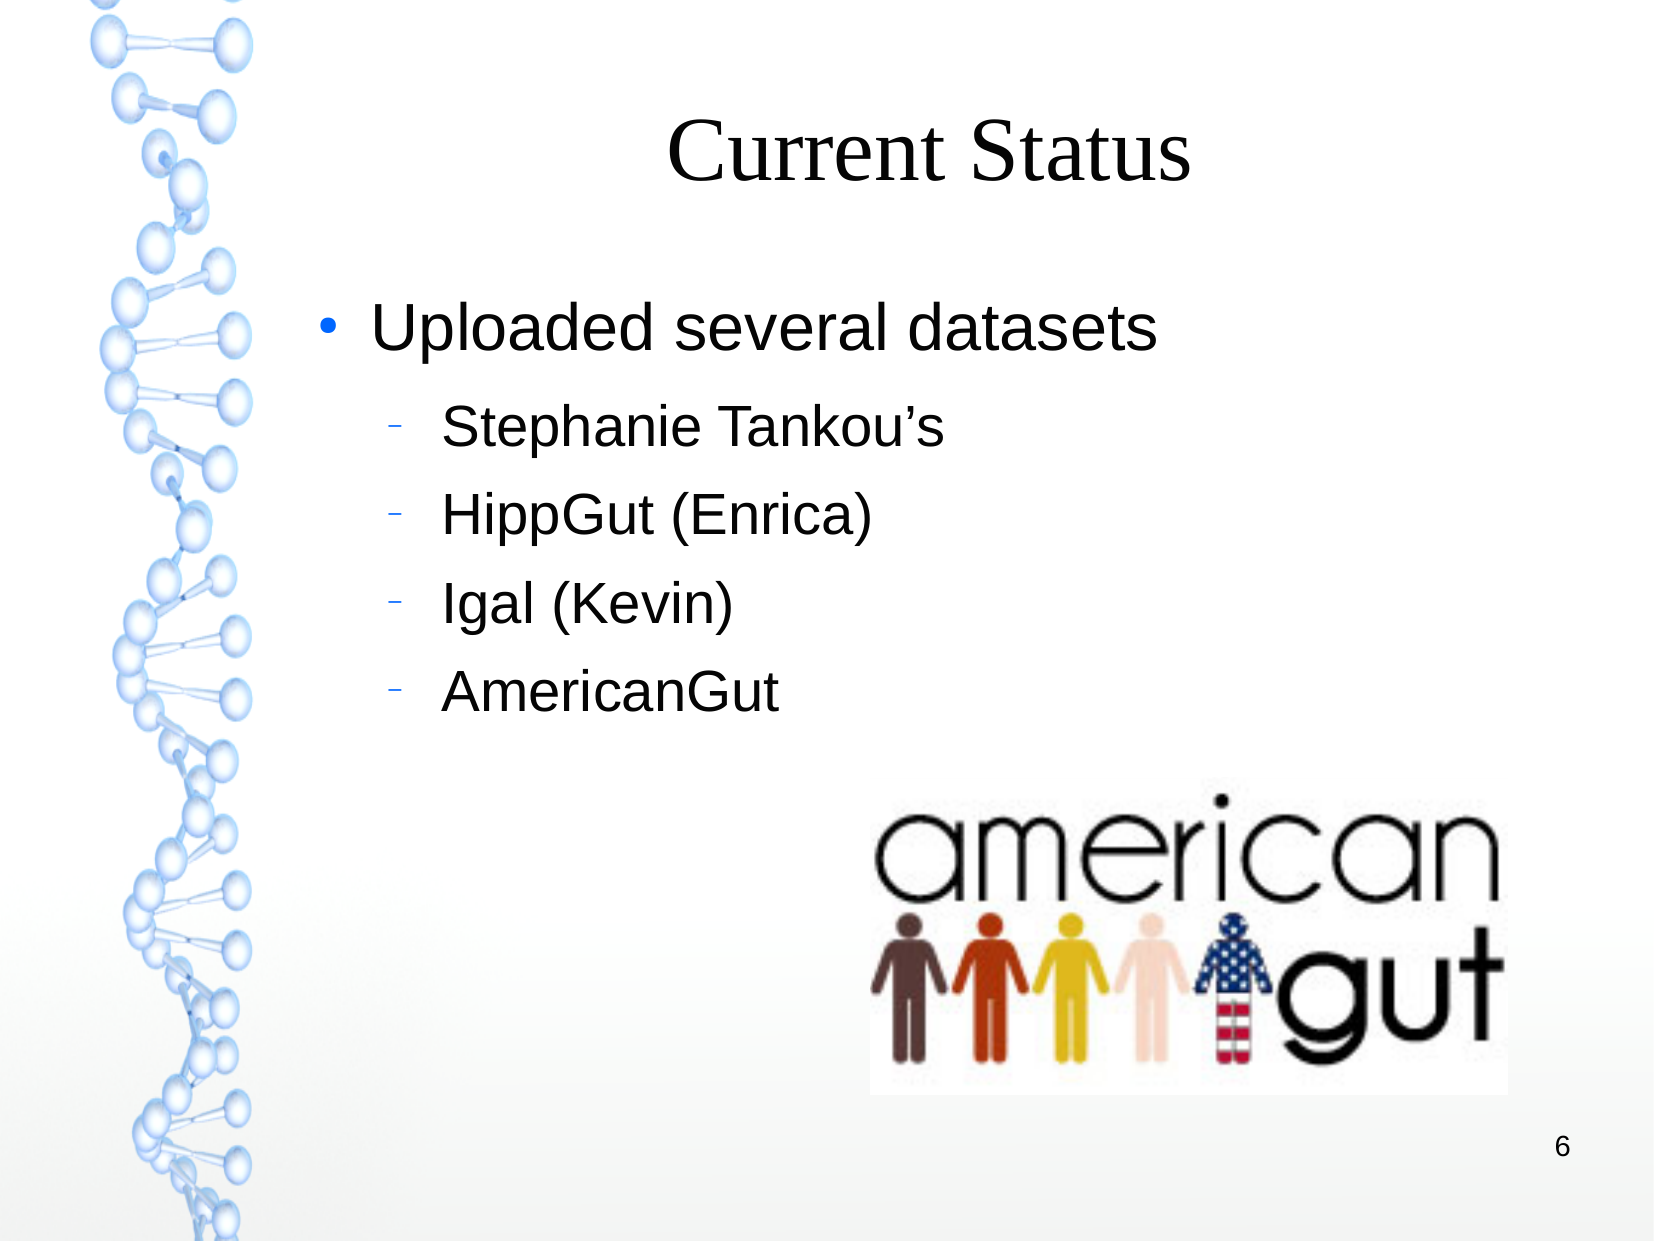

# Current Status
Uploaded several datasets
Stephanie Tankou’s
HippGut (Enrica)
Igal (Kevin)
AmericanGut
6